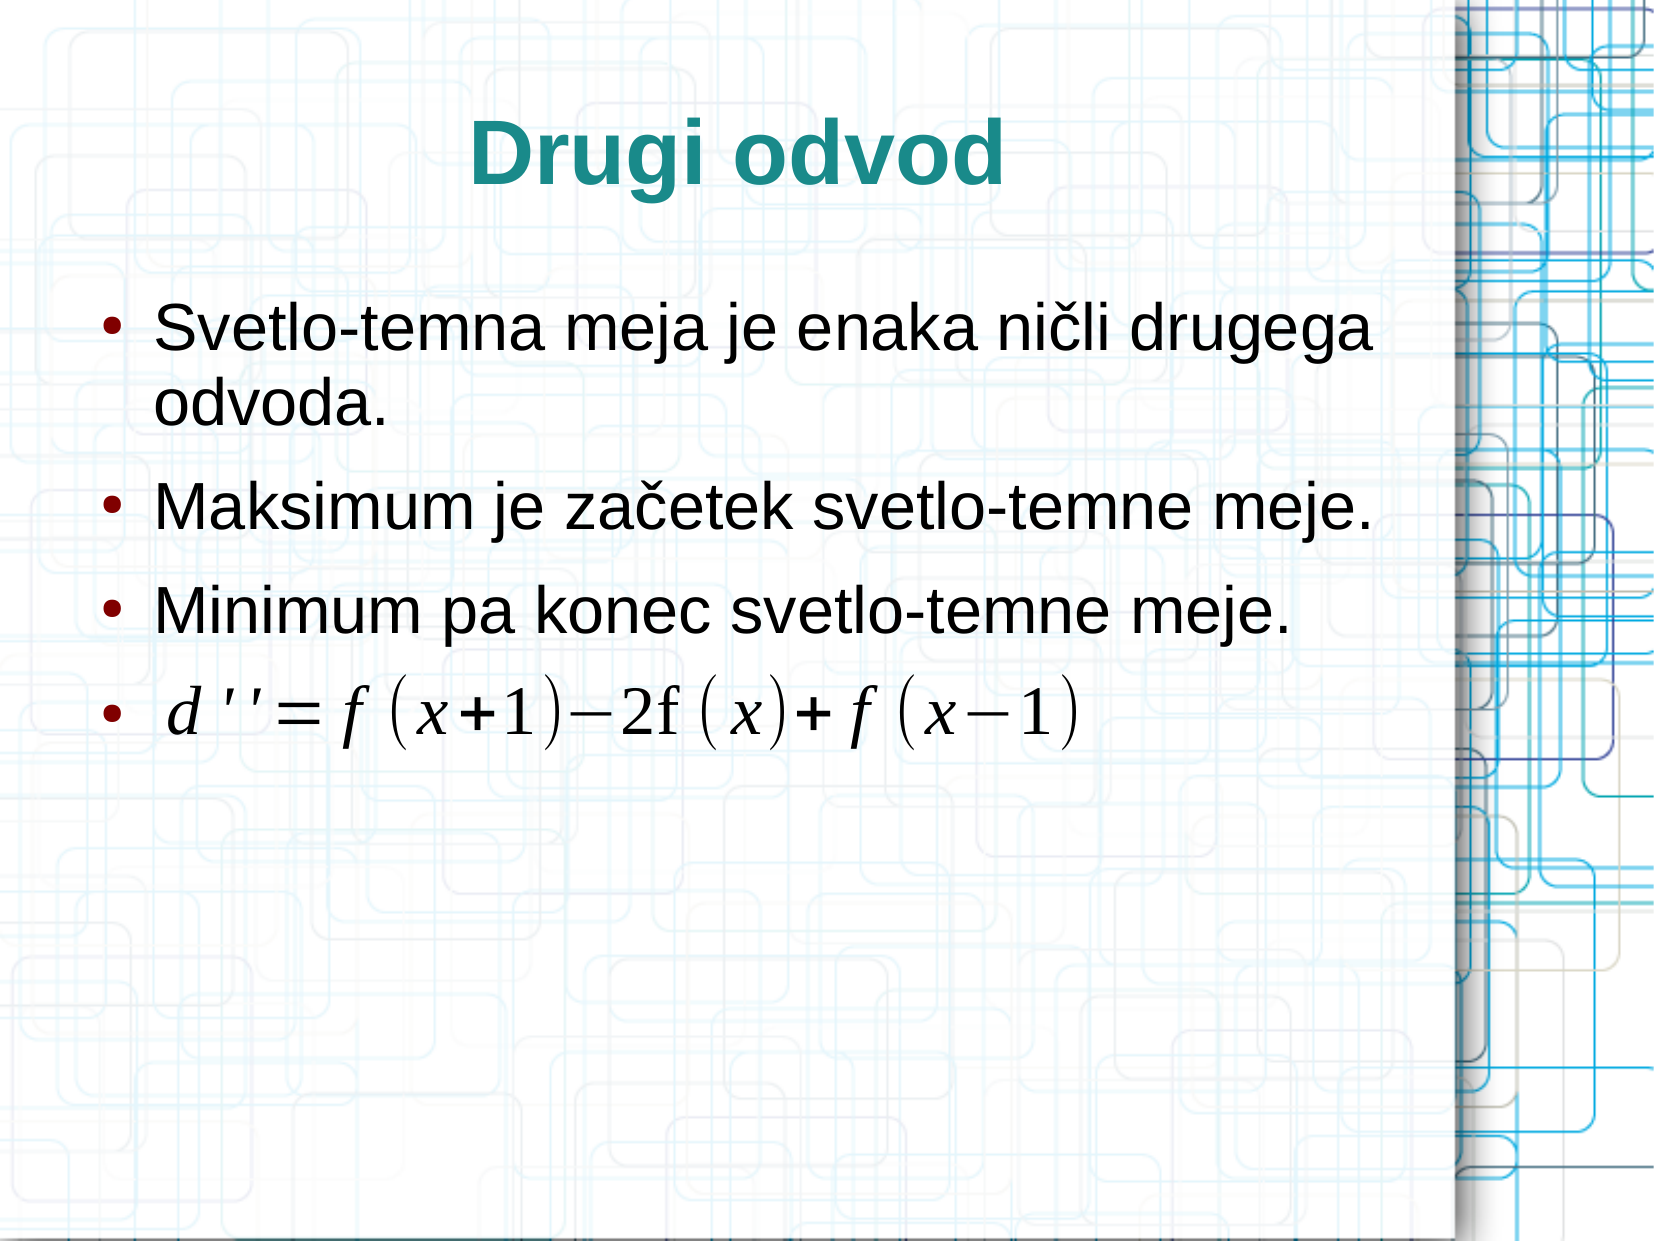

# Drugi odvod
Svetlo-temna meja je enaka ničli drugega odvoda.
Maksimum je začetek svetlo-temne meje.
Minimum pa konec svetlo-temne meje.